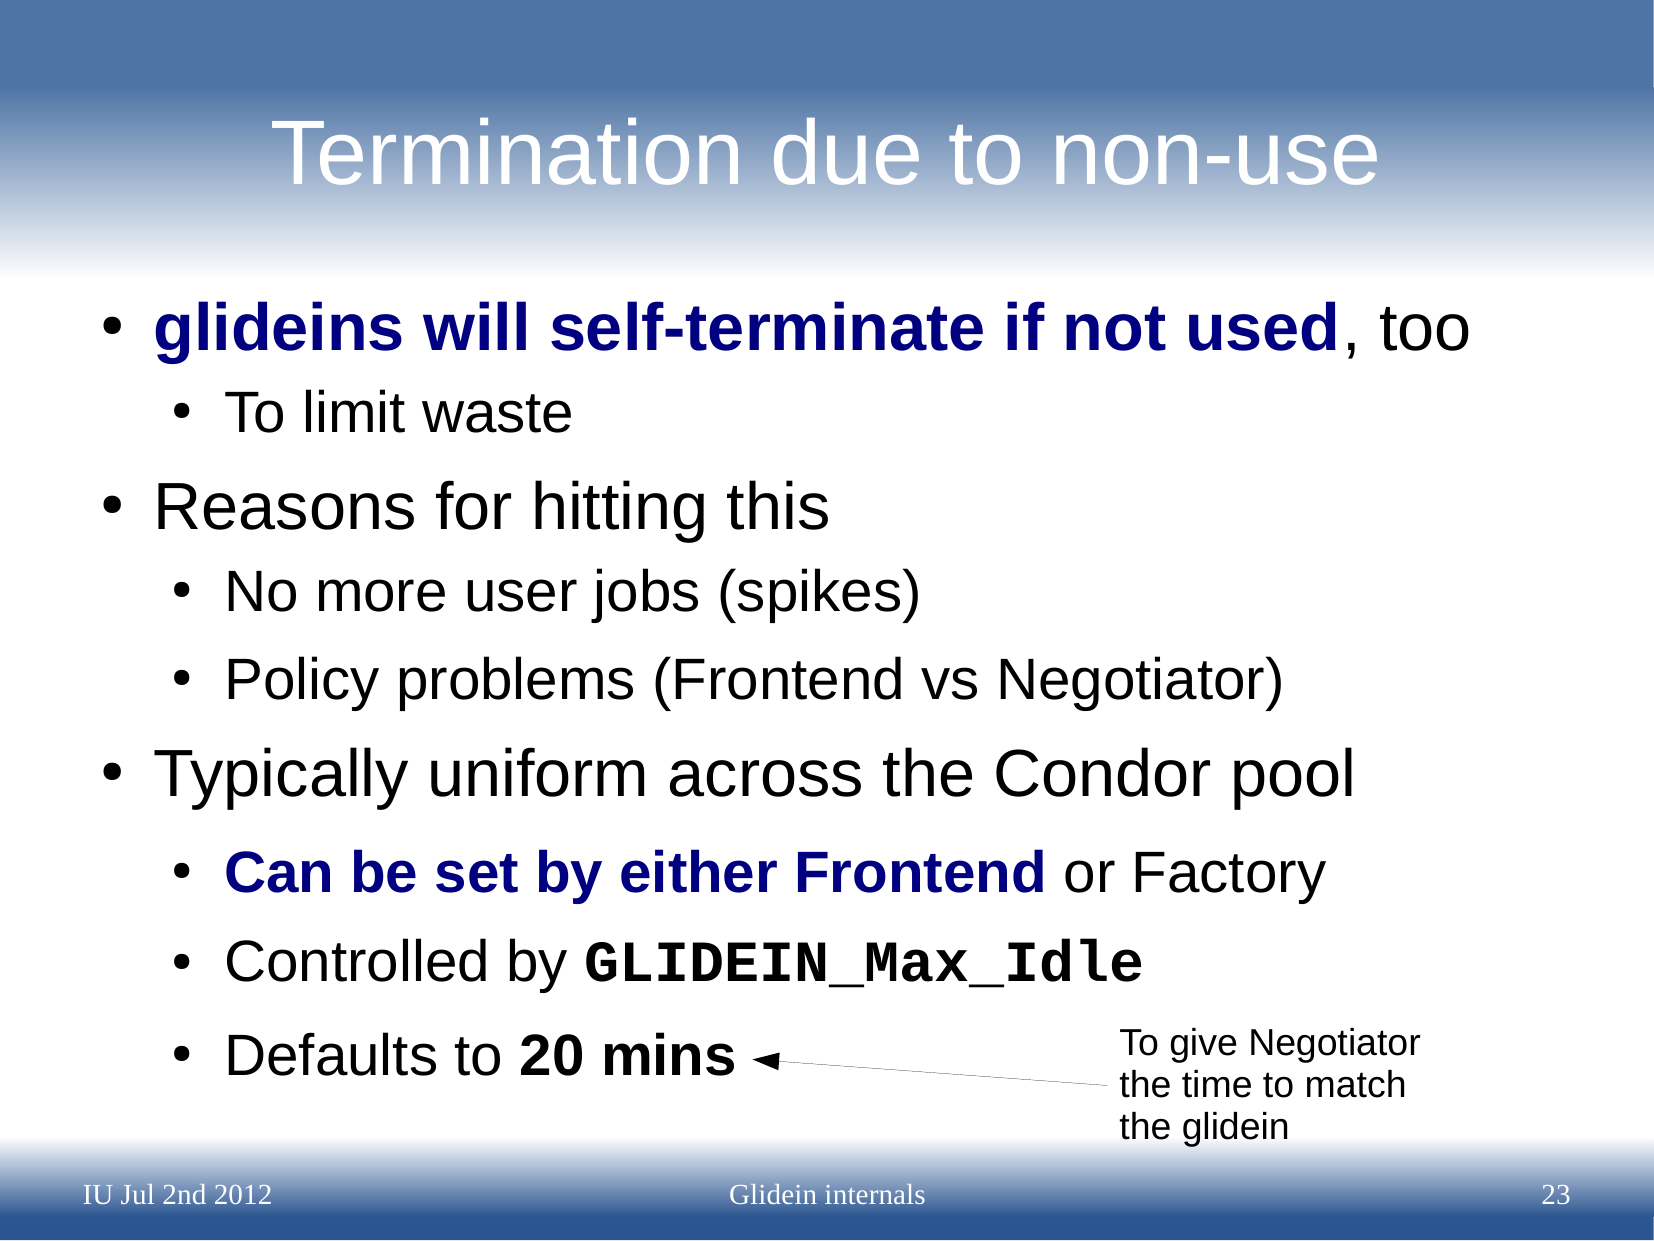

# Termination due to non-use
glideins will self-terminate if not used, too
To limit waste
Reasons for hitting this
No more user jobs (spikes)
Policy problems (Frontend vs Negotiator)
Typically uniform across the Condor pool
Can be set by either Frontend or Factory
Controlled by GLIDEIN_Max_Idle
Defaults to 20 mins
To give Negotiator
the time to match
the glidein
IU Jul 2nd 2012
Glidein internals
23